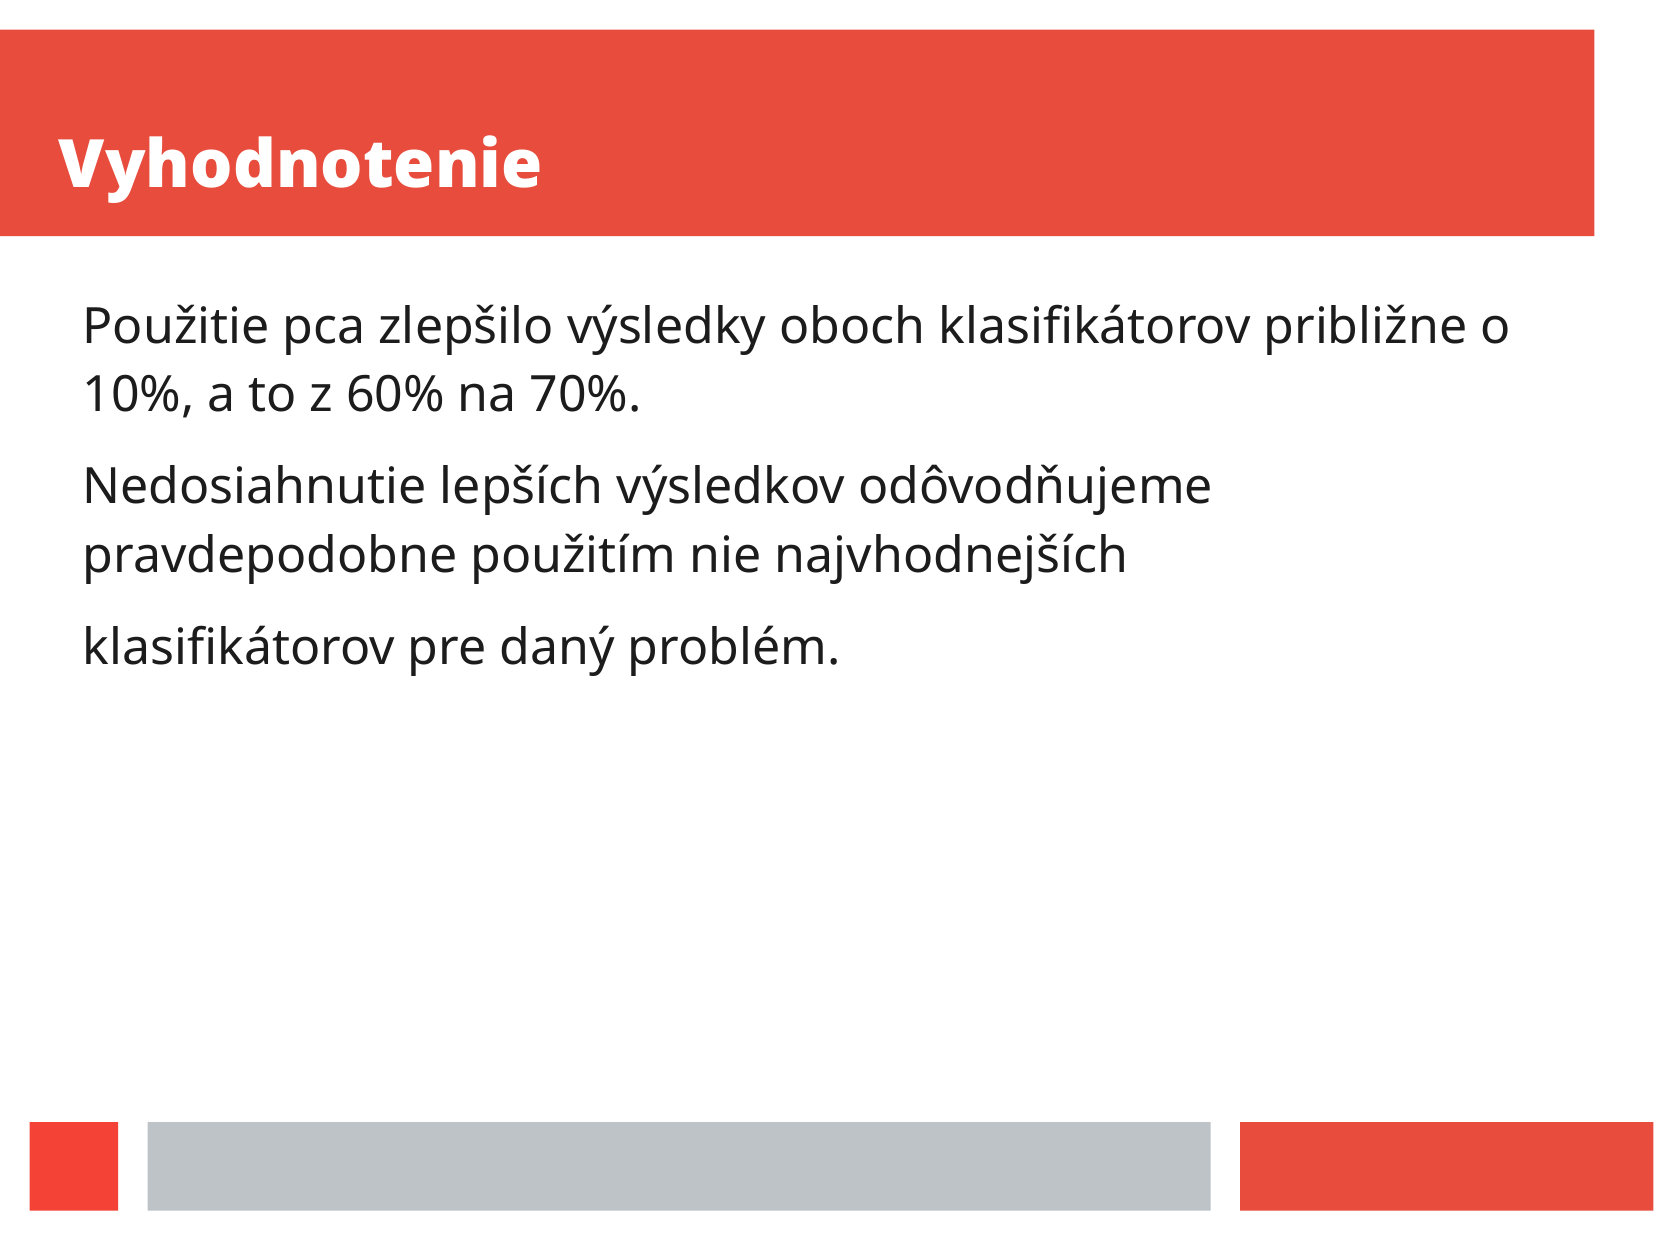

# Vyhodnotenie
Použitie pca zlepšilo výsledky oboch klasifikátorov približne o 10%, a to z 60% na 70%.
Nedosiahnutie lepších výsledkov odôvodňujeme pravdepodobne použitím nie najvhodnejších
klasifikátorov pre daný problém.